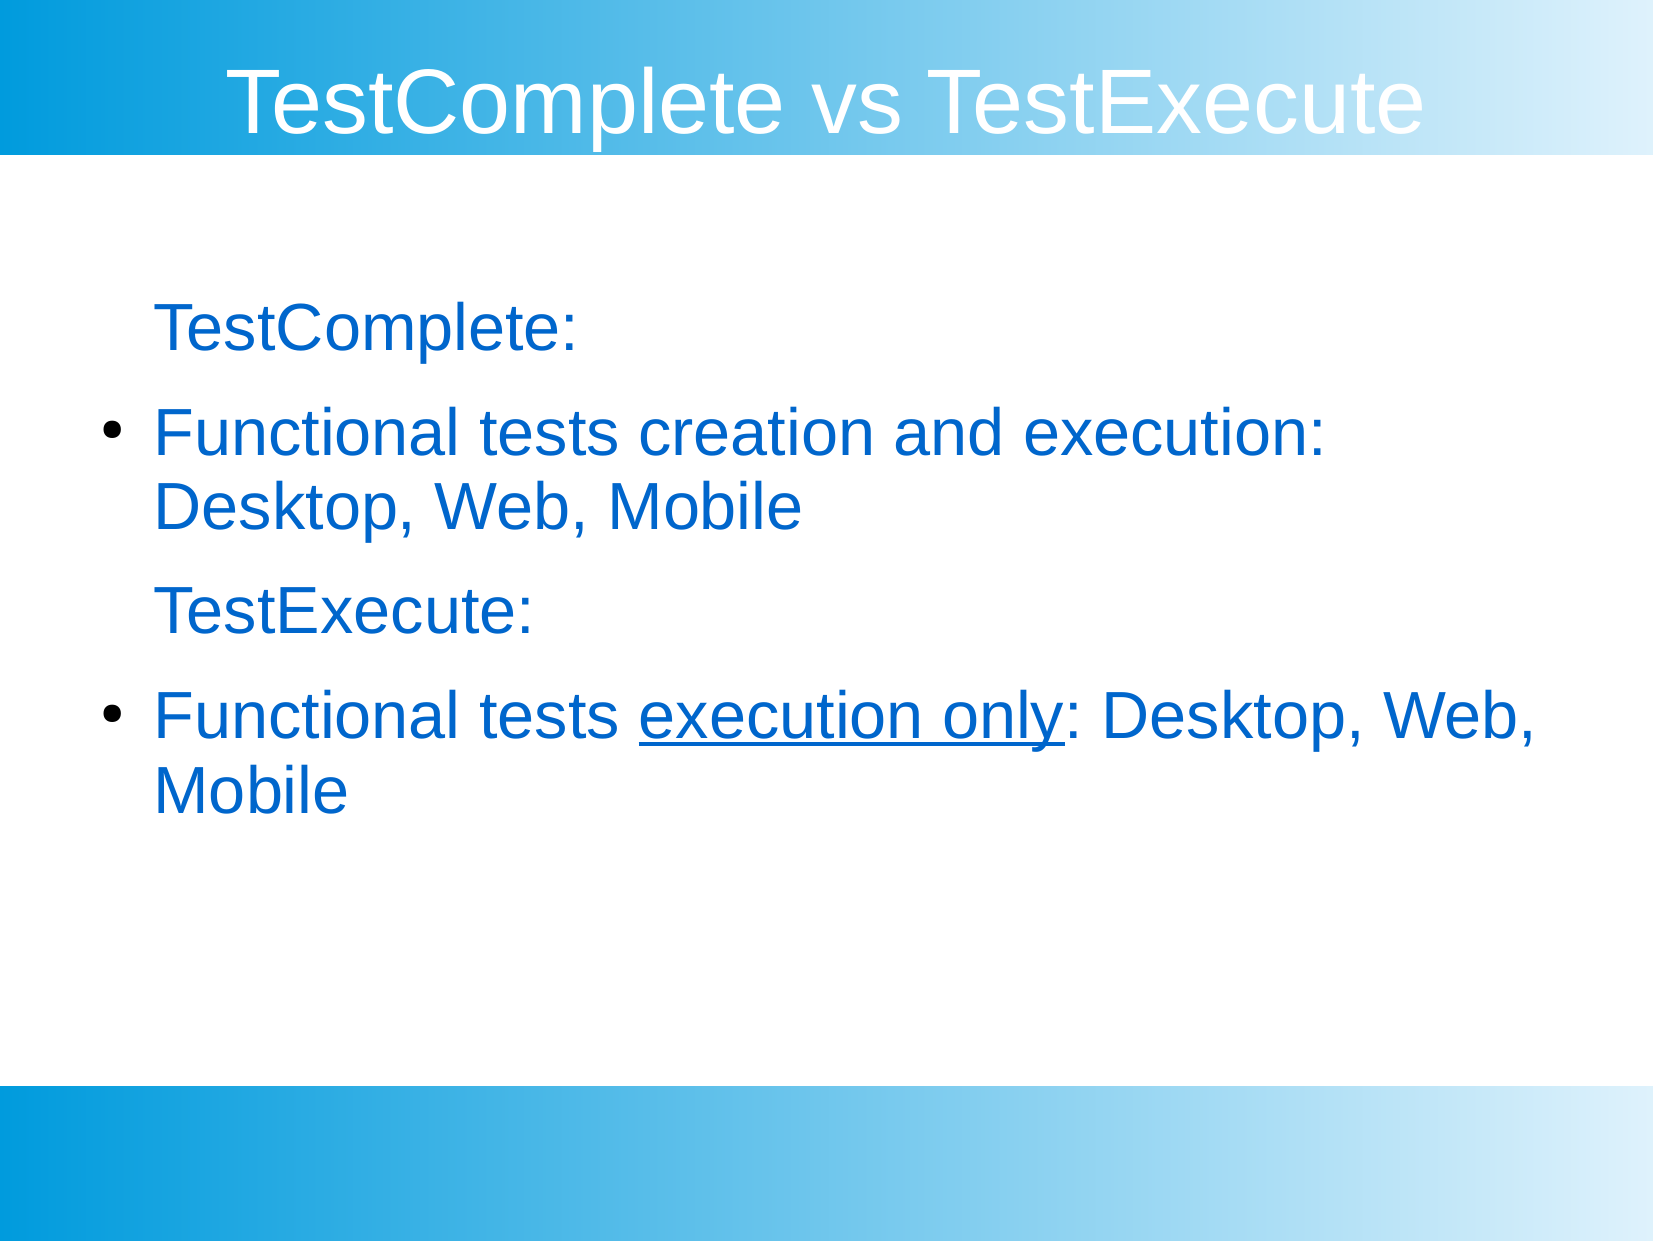

# TestComplete vs TestExecute
TestComplete:
Functional tests creation and execution: Desktop, Web, Mobile
TestExecute:
Functional tests execution only: Desktop, Web, Mobile